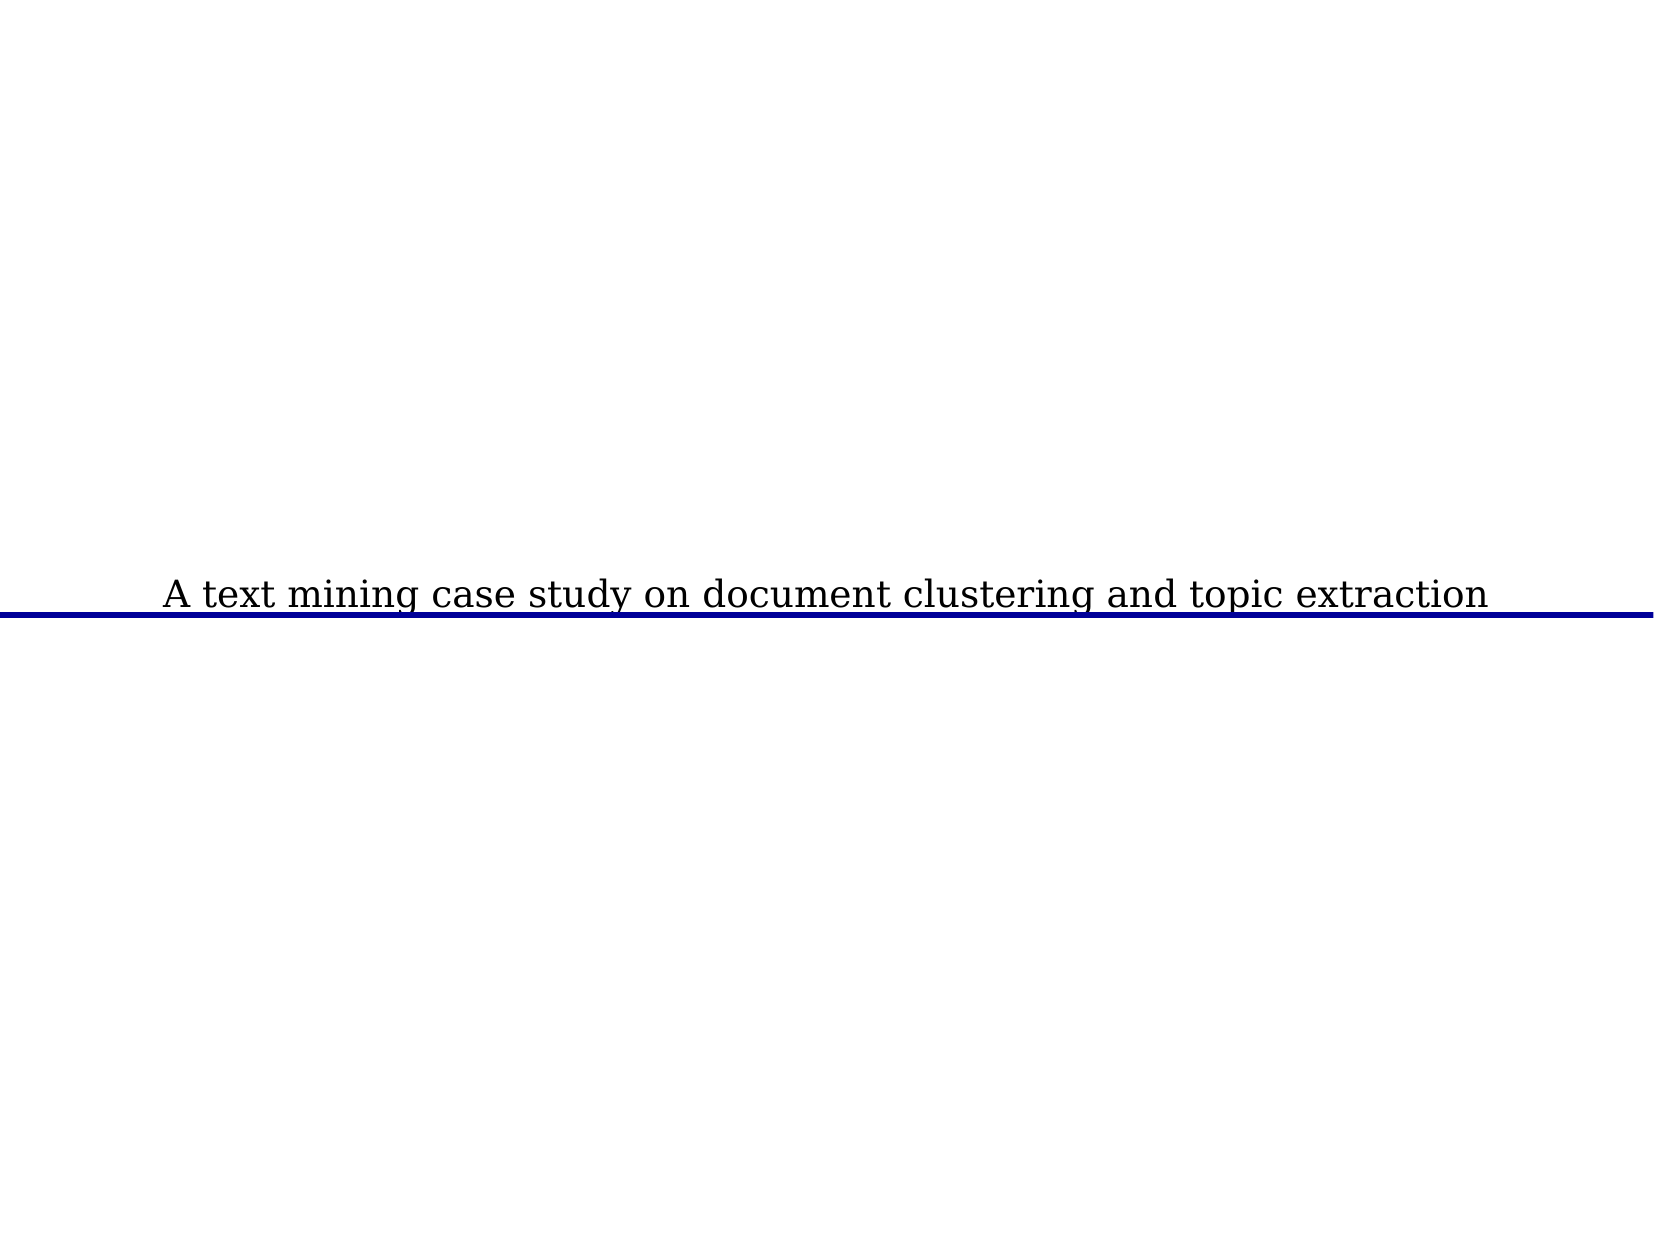

A text mining case study on document clustering and topic extraction